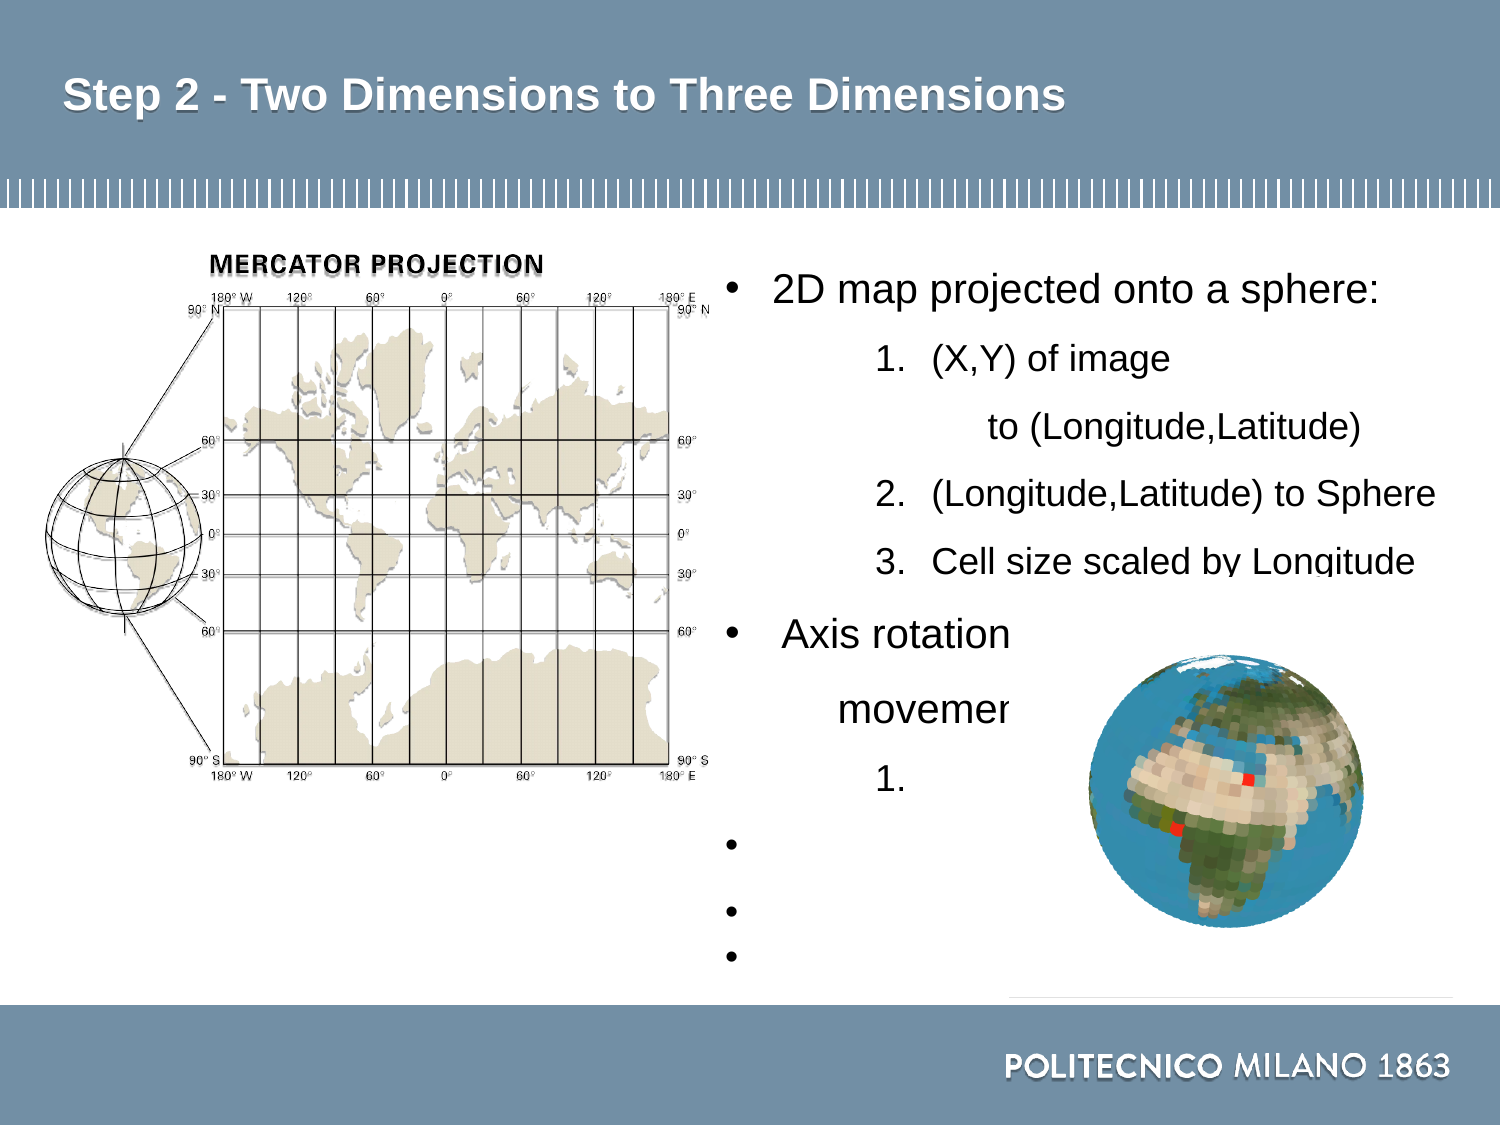

# Step 2 - Two Dimensions to Three Dimensions
2D map projected onto a sphere:
(X,Y) of image to (Longitude,Latitude)
(Longitude,Latitude) to Sphere
Cell size scaled by Longitude
Axis rotation through camera movement